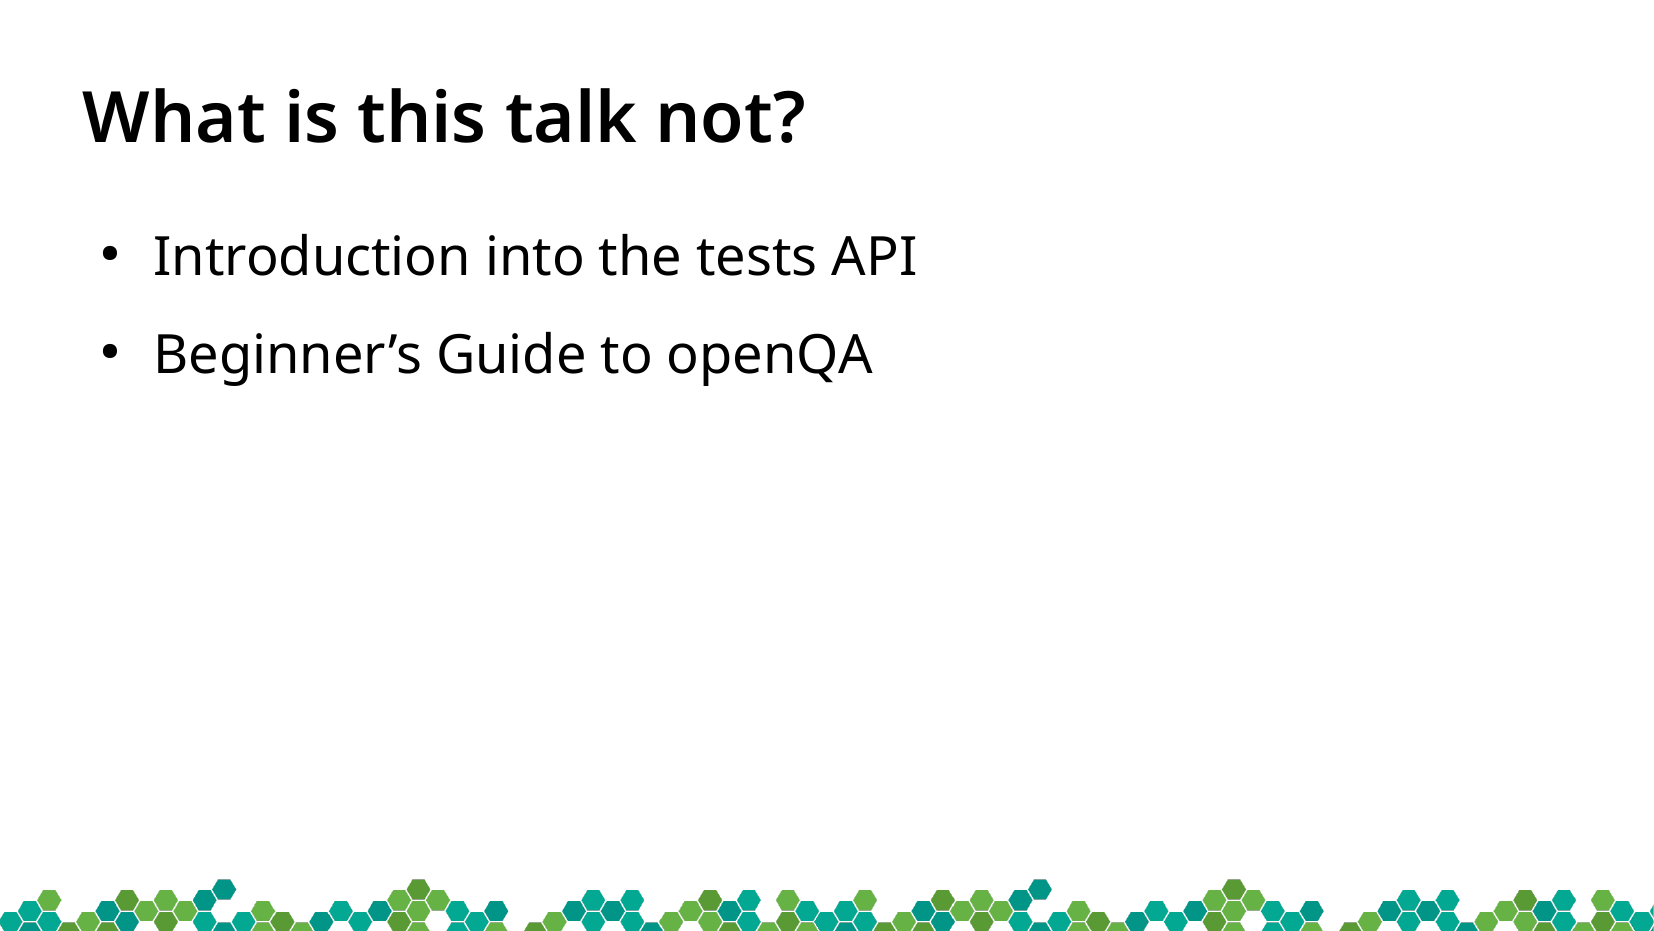

# What is this talk not?
Introduction into the tests API
Beginner’s Guide to openQA